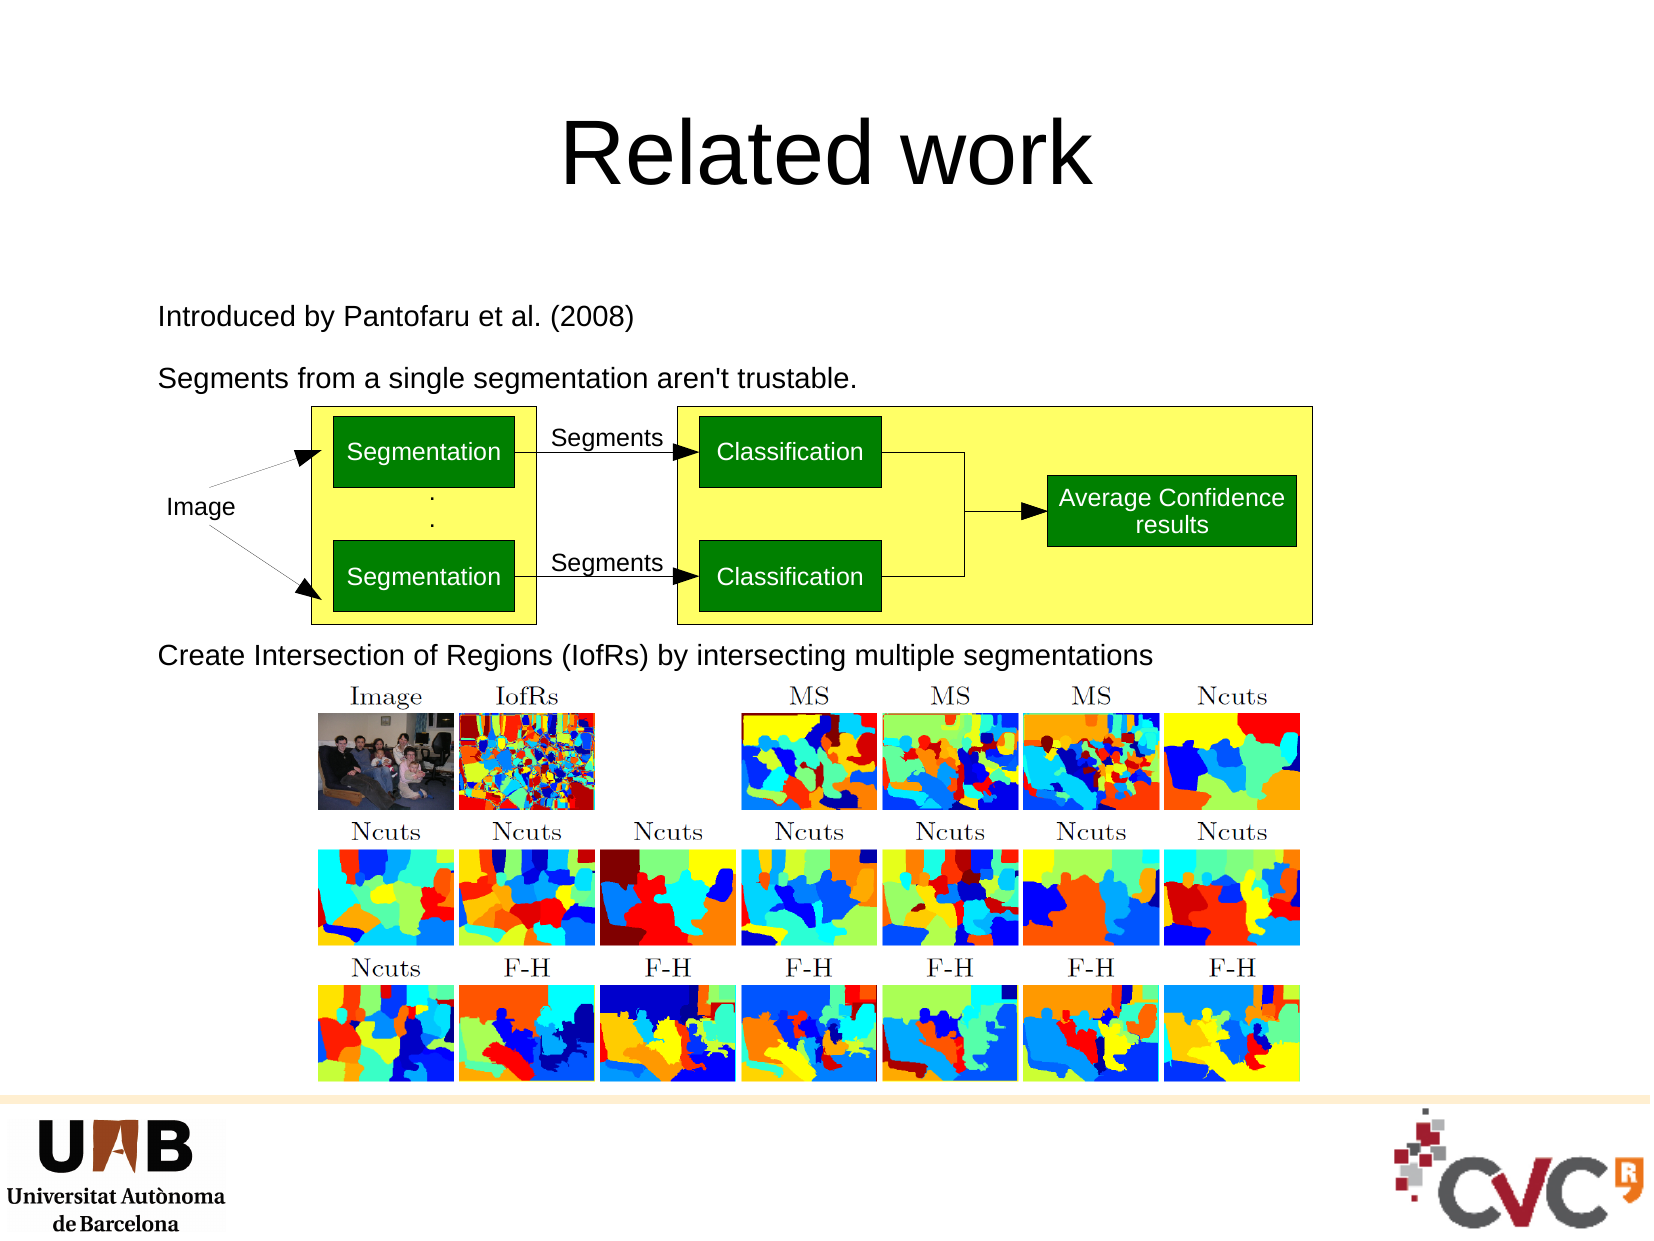

Related work
# Introduced by Pantofaru et al. (2008)
Segments from a single segmentation aren't trustable.
Create Intersection of Regions (IofRs) by intersecting multiple segmentations
Segmentation
Classification
.
.
Average Confidence
results
Image
Classification
Segmentation